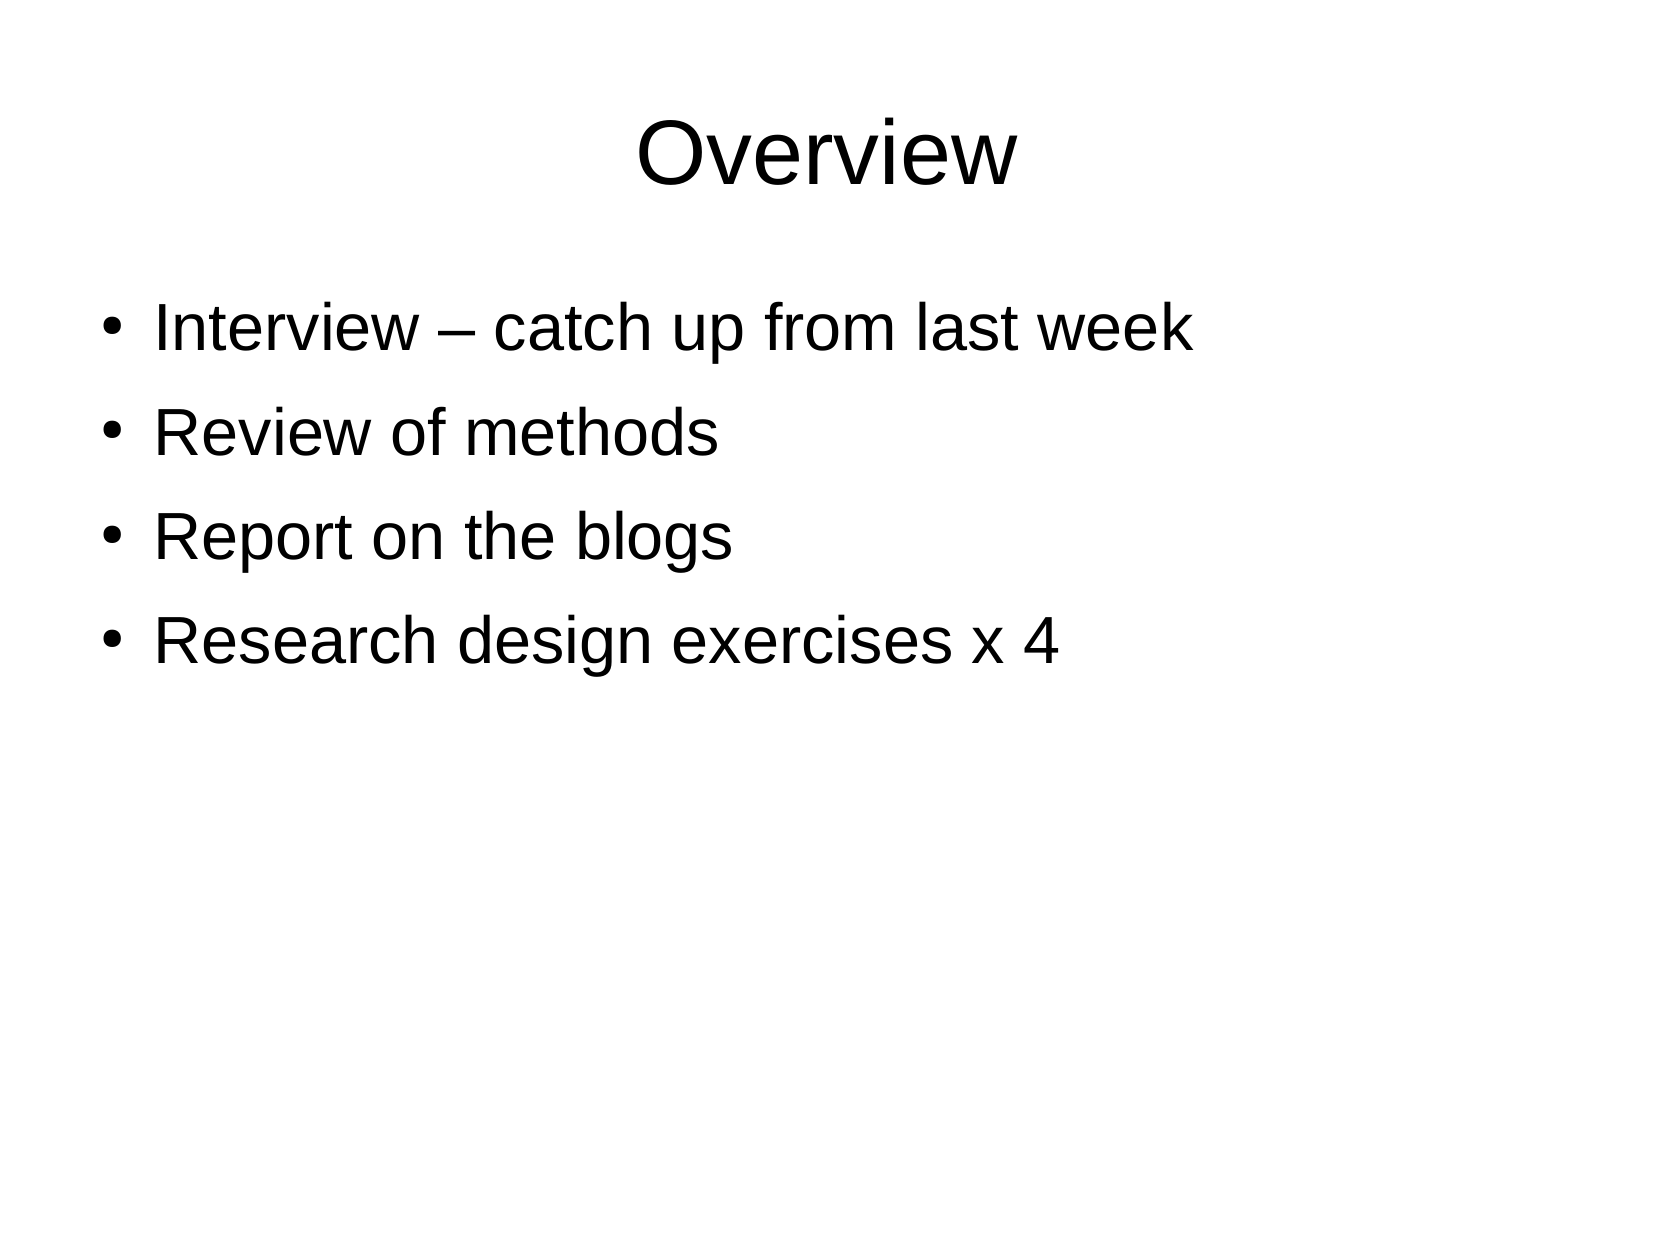

# Overview
Interview – catch up from last week
Review of methods
Report on the blogs
Research design exercises x 4